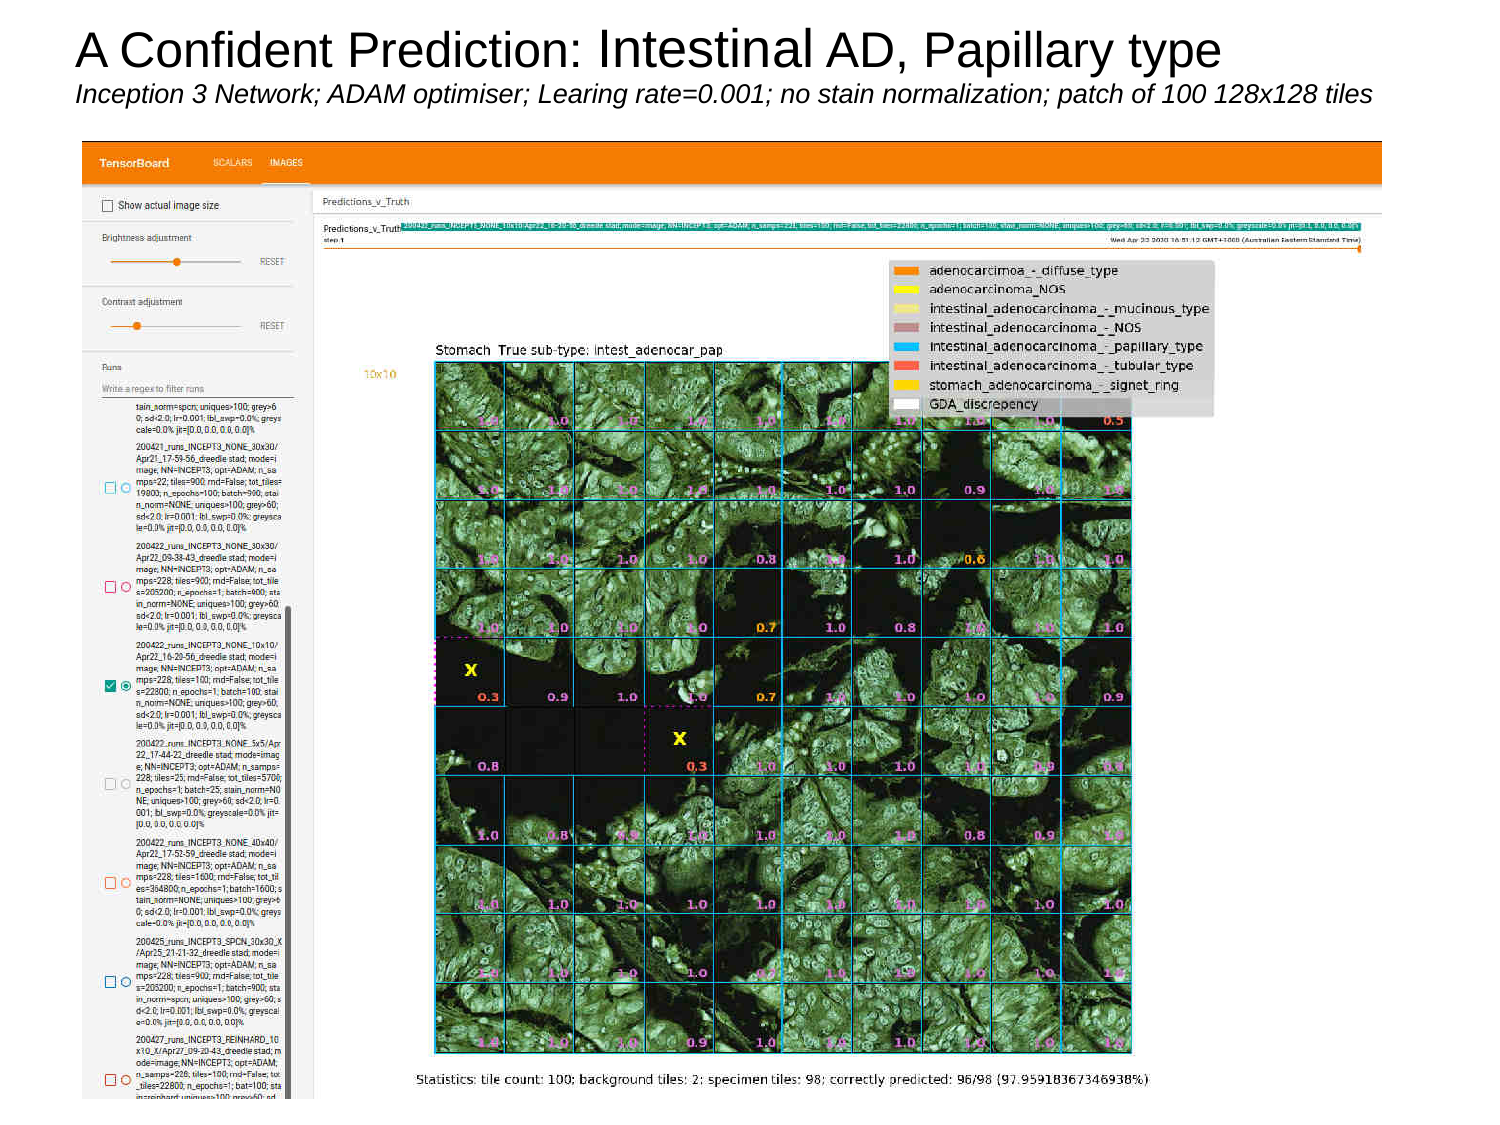

# A Confident Prediction: Intestinal AD, Papillary type Inception 3 Network; ADAM optimiser; Learing rate=0.001; no stain normalization; patch of 100 128x128 tiles